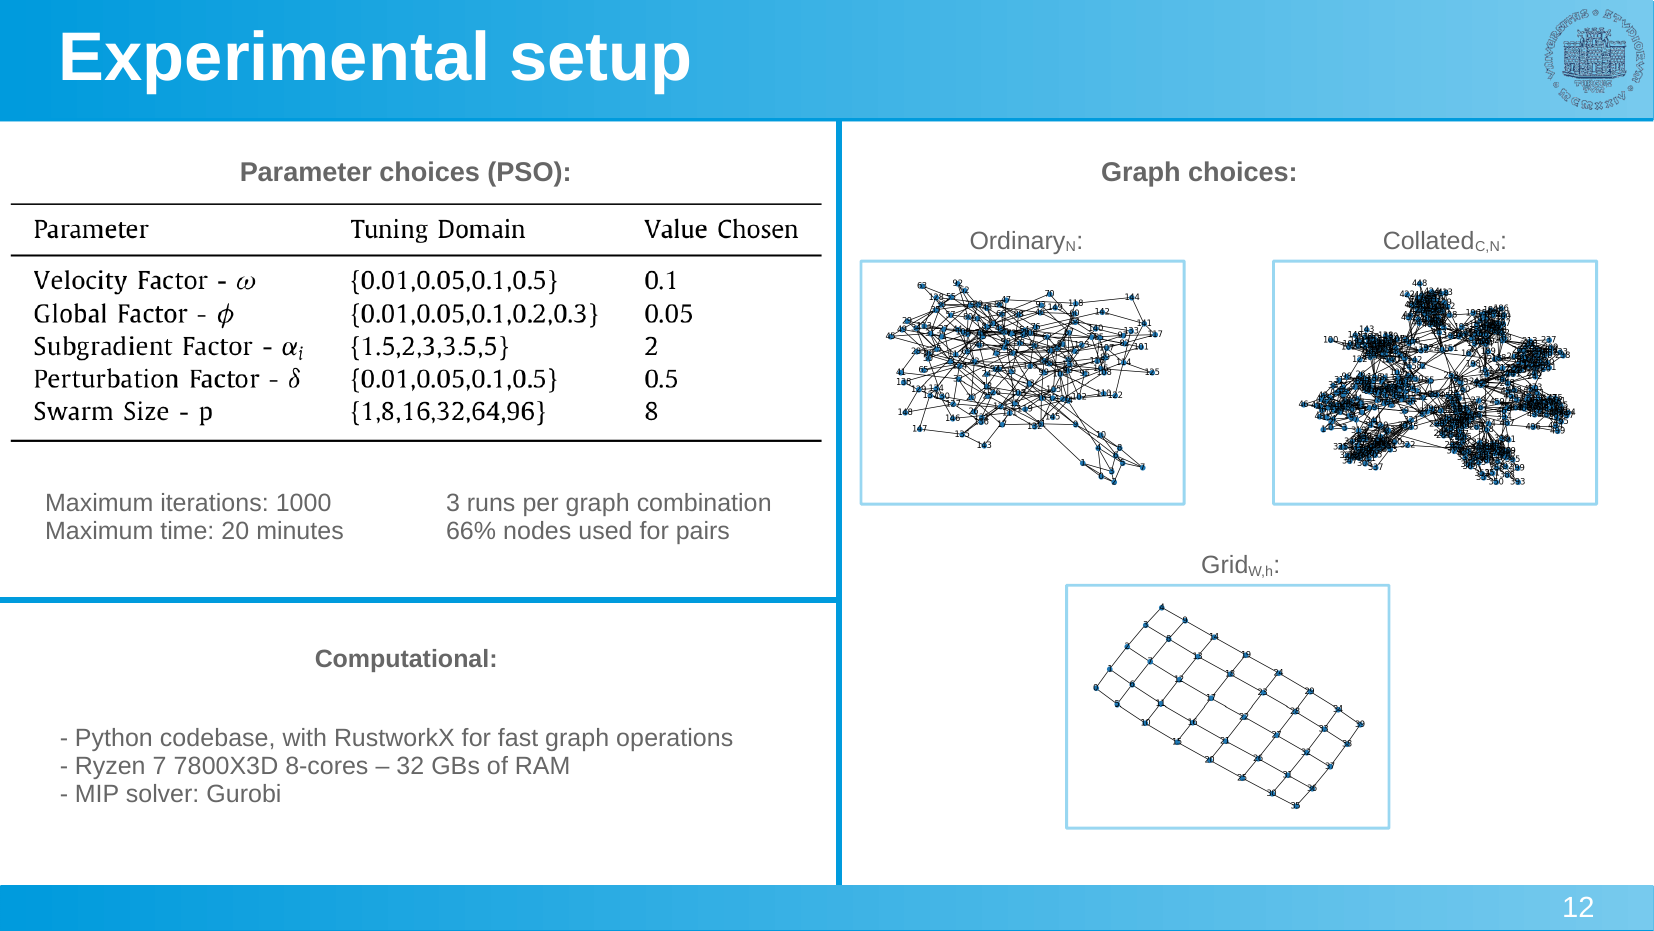

# Experimental setup
Parameter choices (PSO):
Graph choices:
OrdinaryN:
CollatedC,N:
Maximum iterations: 1000
Maximum time: 20 minutes
3 runs per graph combination
66% nodes used for pairs
GridW,h:
Computational:
- Python codebase, with RustworkX for fast graph operations
- Ryzen 7 7800X3D 8-cores – 32 GBs of RAM
- MIP solver: Gurobi
12